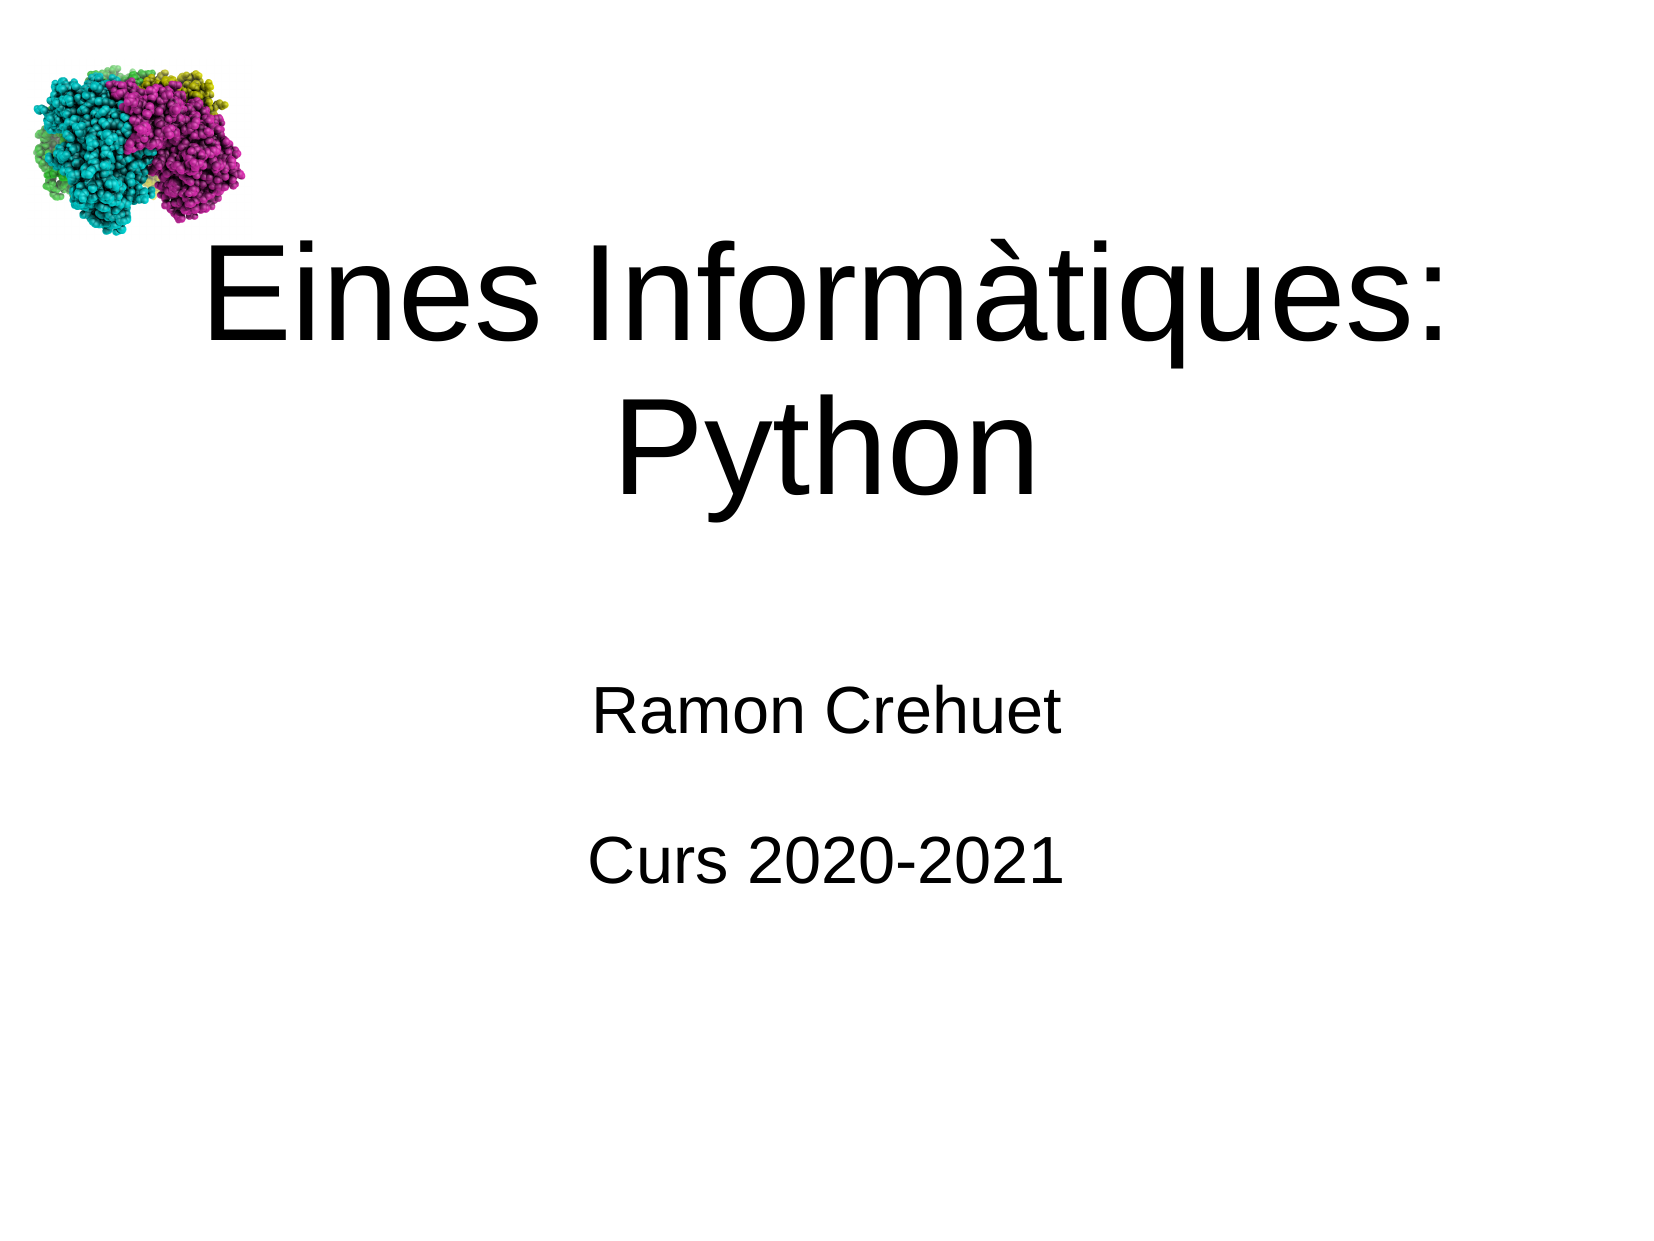

# Eines Informàtiques:
Python
Ramon Crehuet
Curs 2020-2021